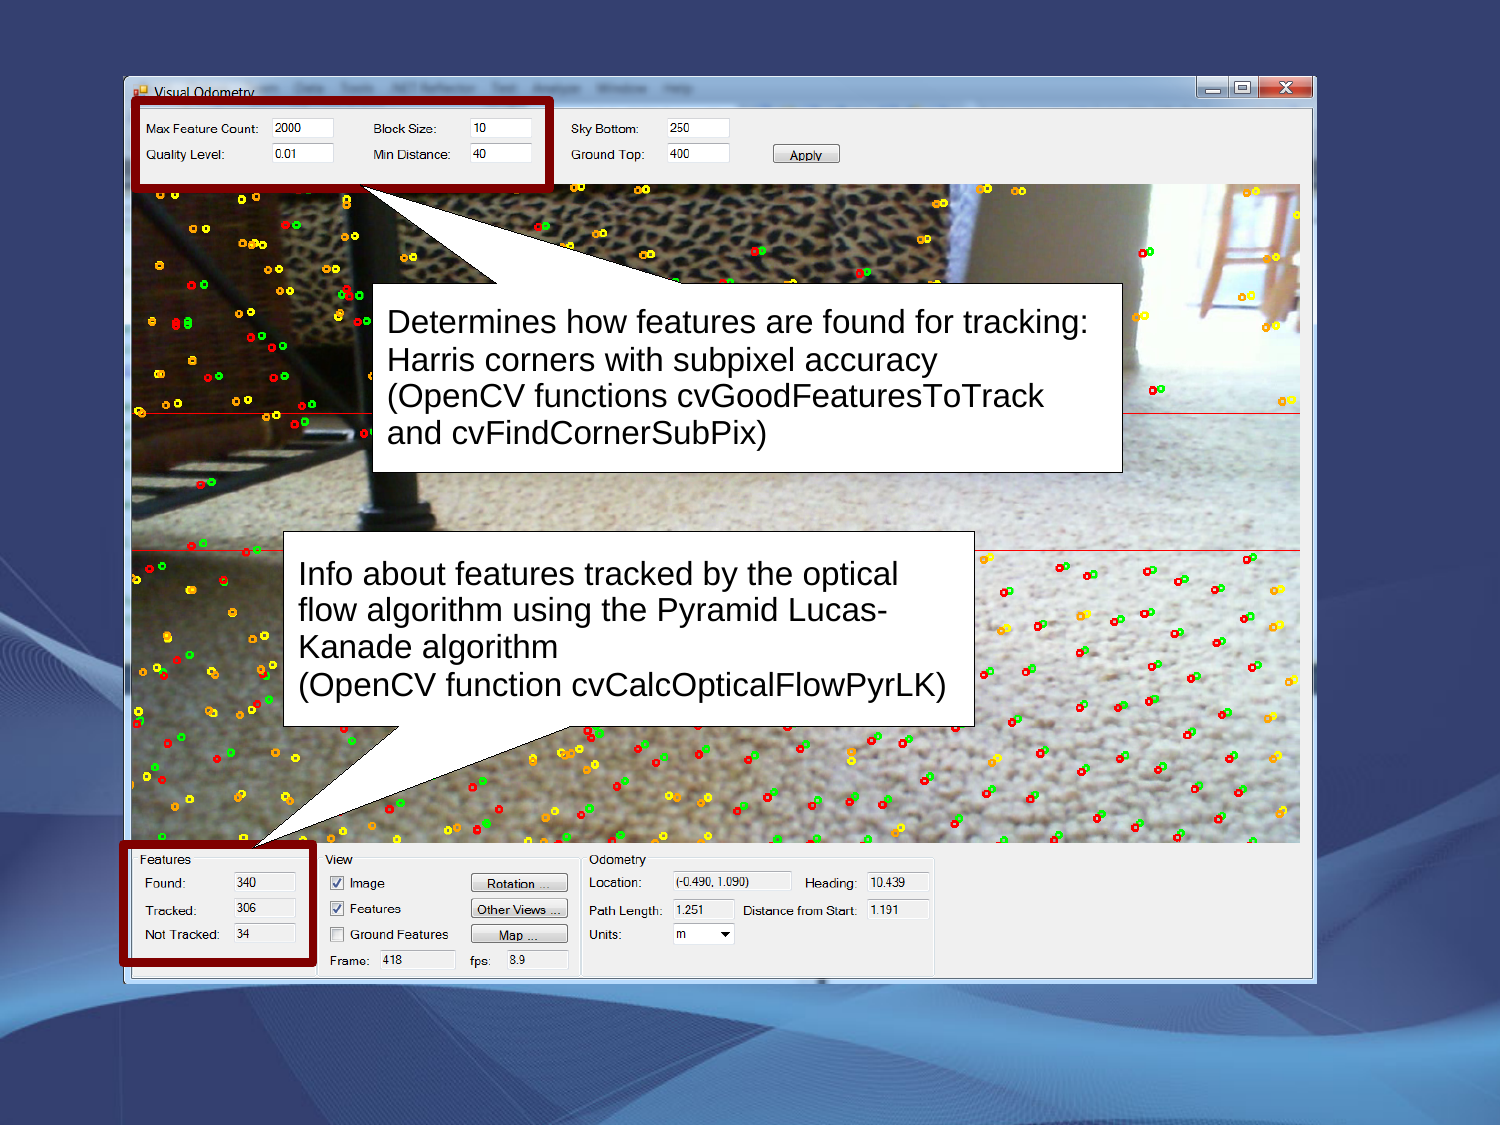

Determines how features are found for tracking: Harris corners with subpixel accuracy
(OpenCV functions cvGoodFeaturesToTrack and cvFindCornerSubPix)
Info about features tracked by the optical flow algorithm using the Pyramid Lucas-Kanade algorithm
(OpenCV function cvCalcOpticalFlowPyrLK)